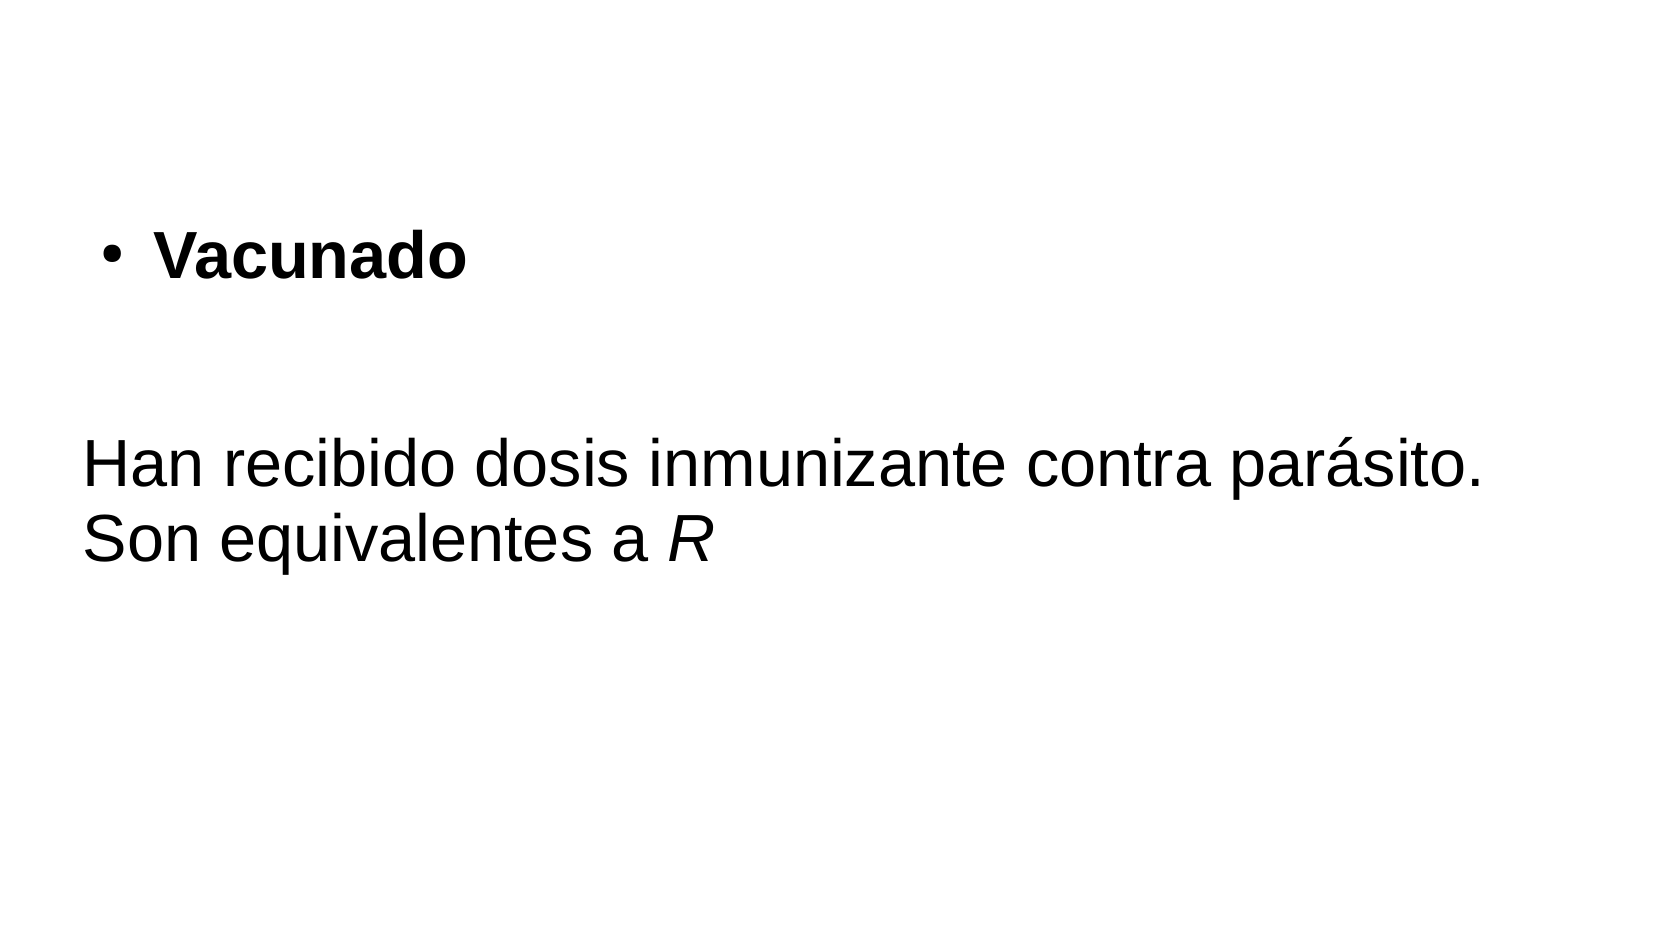

#
Vacunado
Han recibido dosis inmunizante contra parásito. Son equivalentes a R